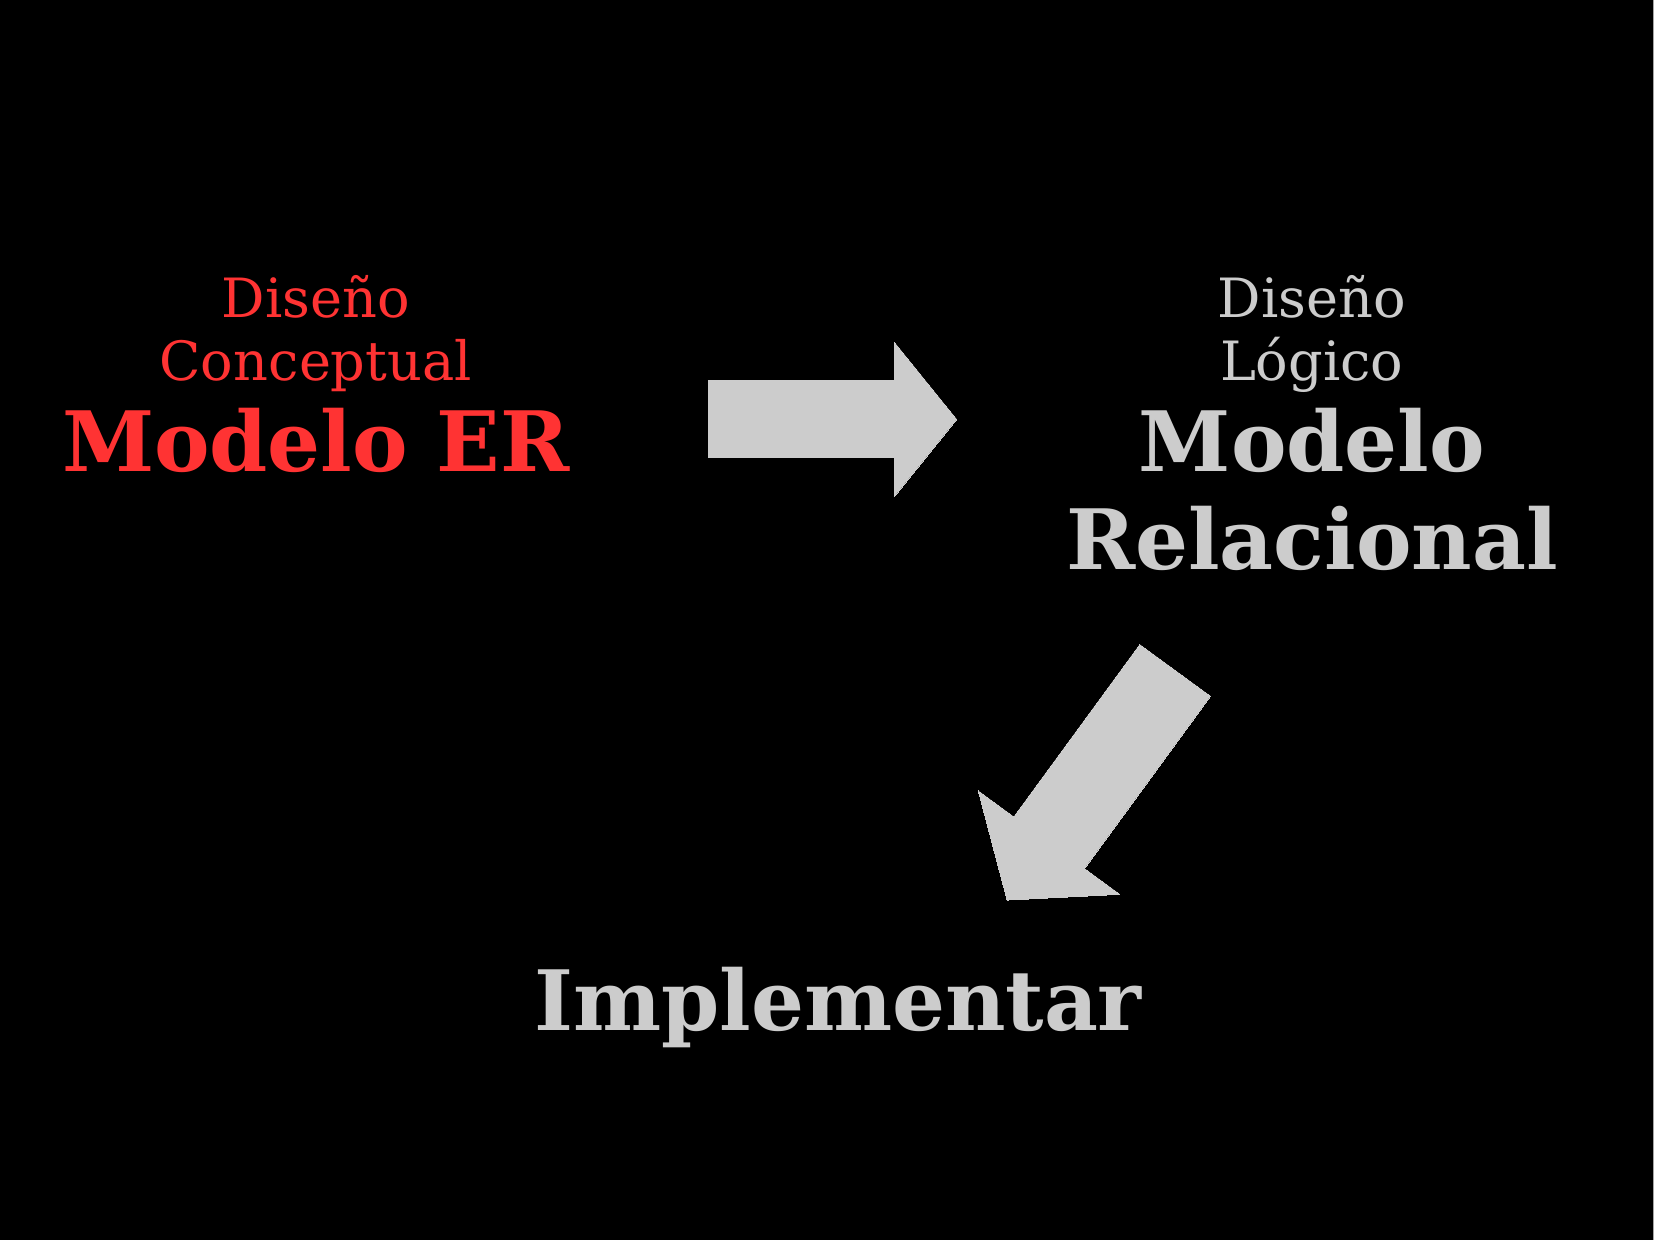

Diseño
Conceptual
Modelo ER
Diseño
Lógico
Modelo Relacional
Implementar